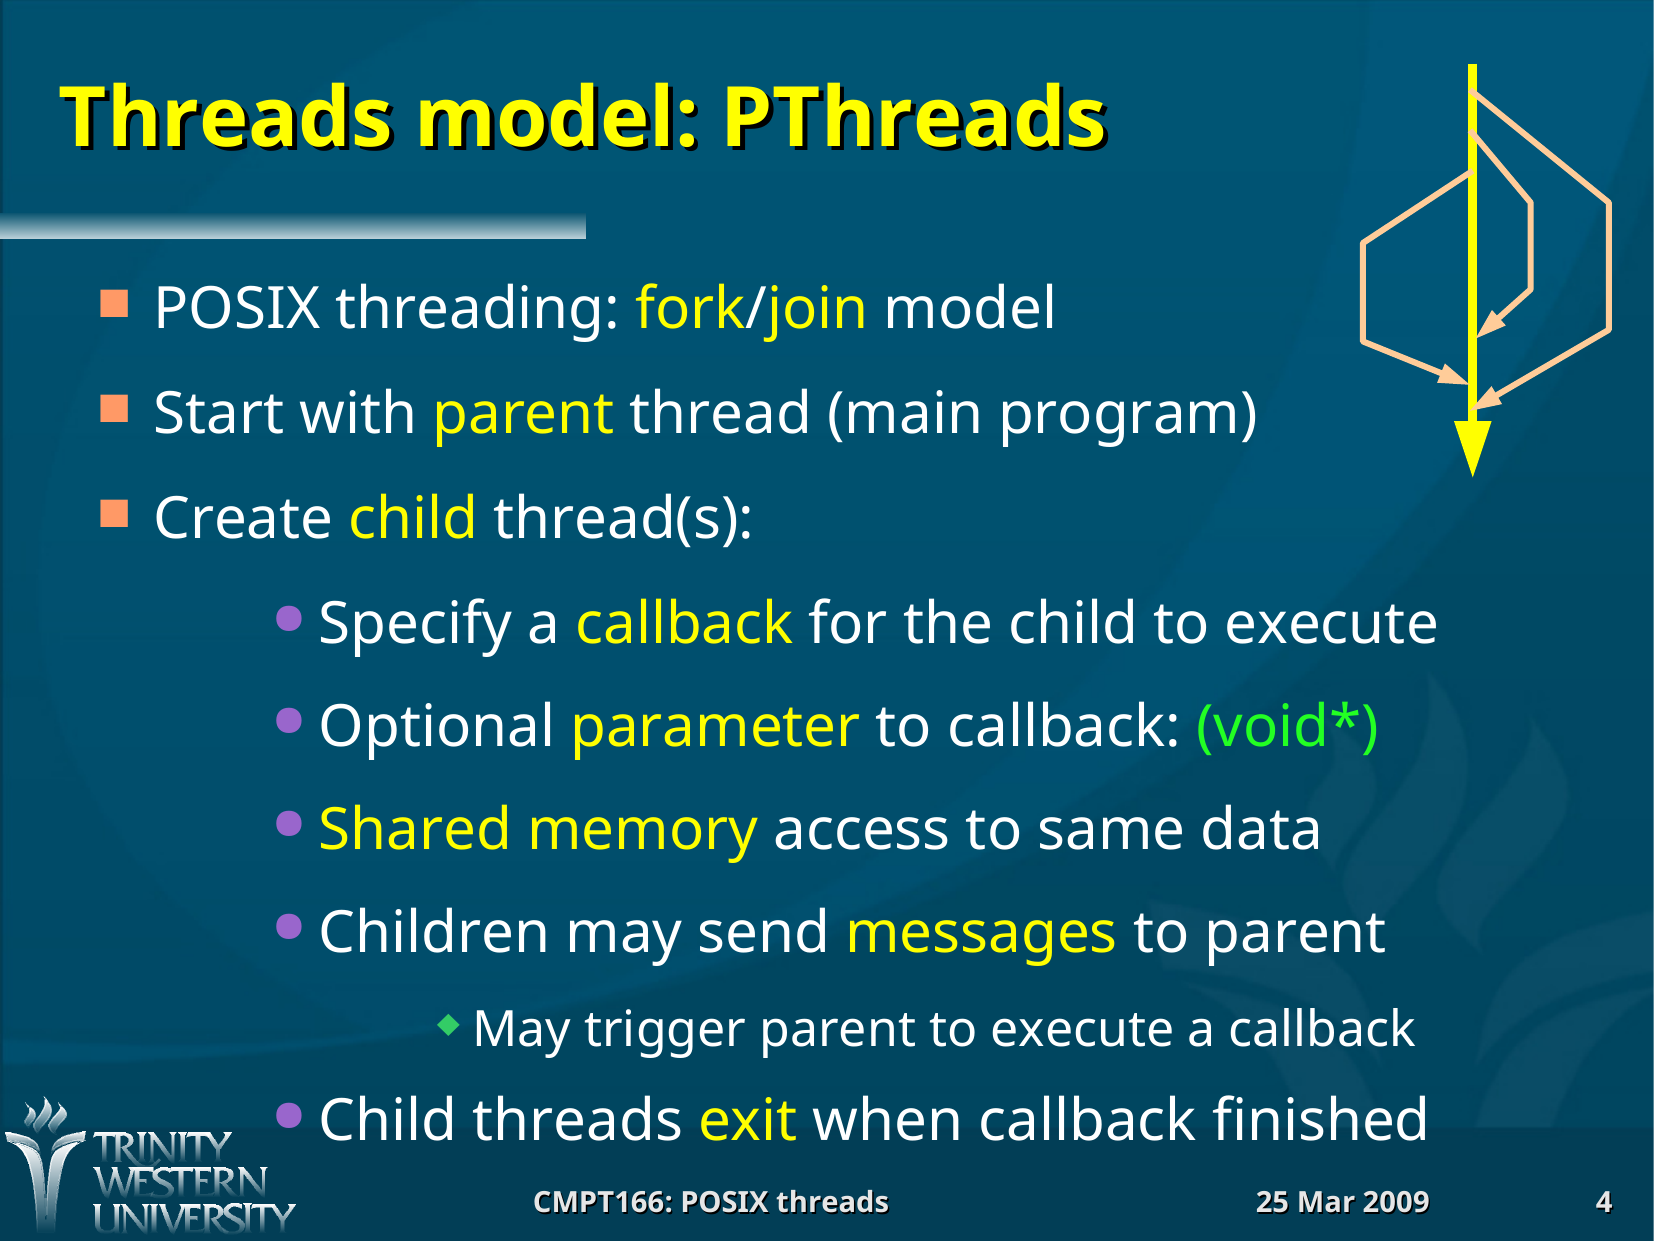

# Threads model: PThreads
POSIX threading: fork/join model
Start with parent thread (main program)
Create child thread(s):
Specify a callback for the child to execute
Optional parameter to callback: (void*)
Shared memory access to same data
Children may send messages to parent
May trigger parent to execute a callback
Child threads exit when callback finished
CMPT166: POSIX threads
25 Mar 2009
4